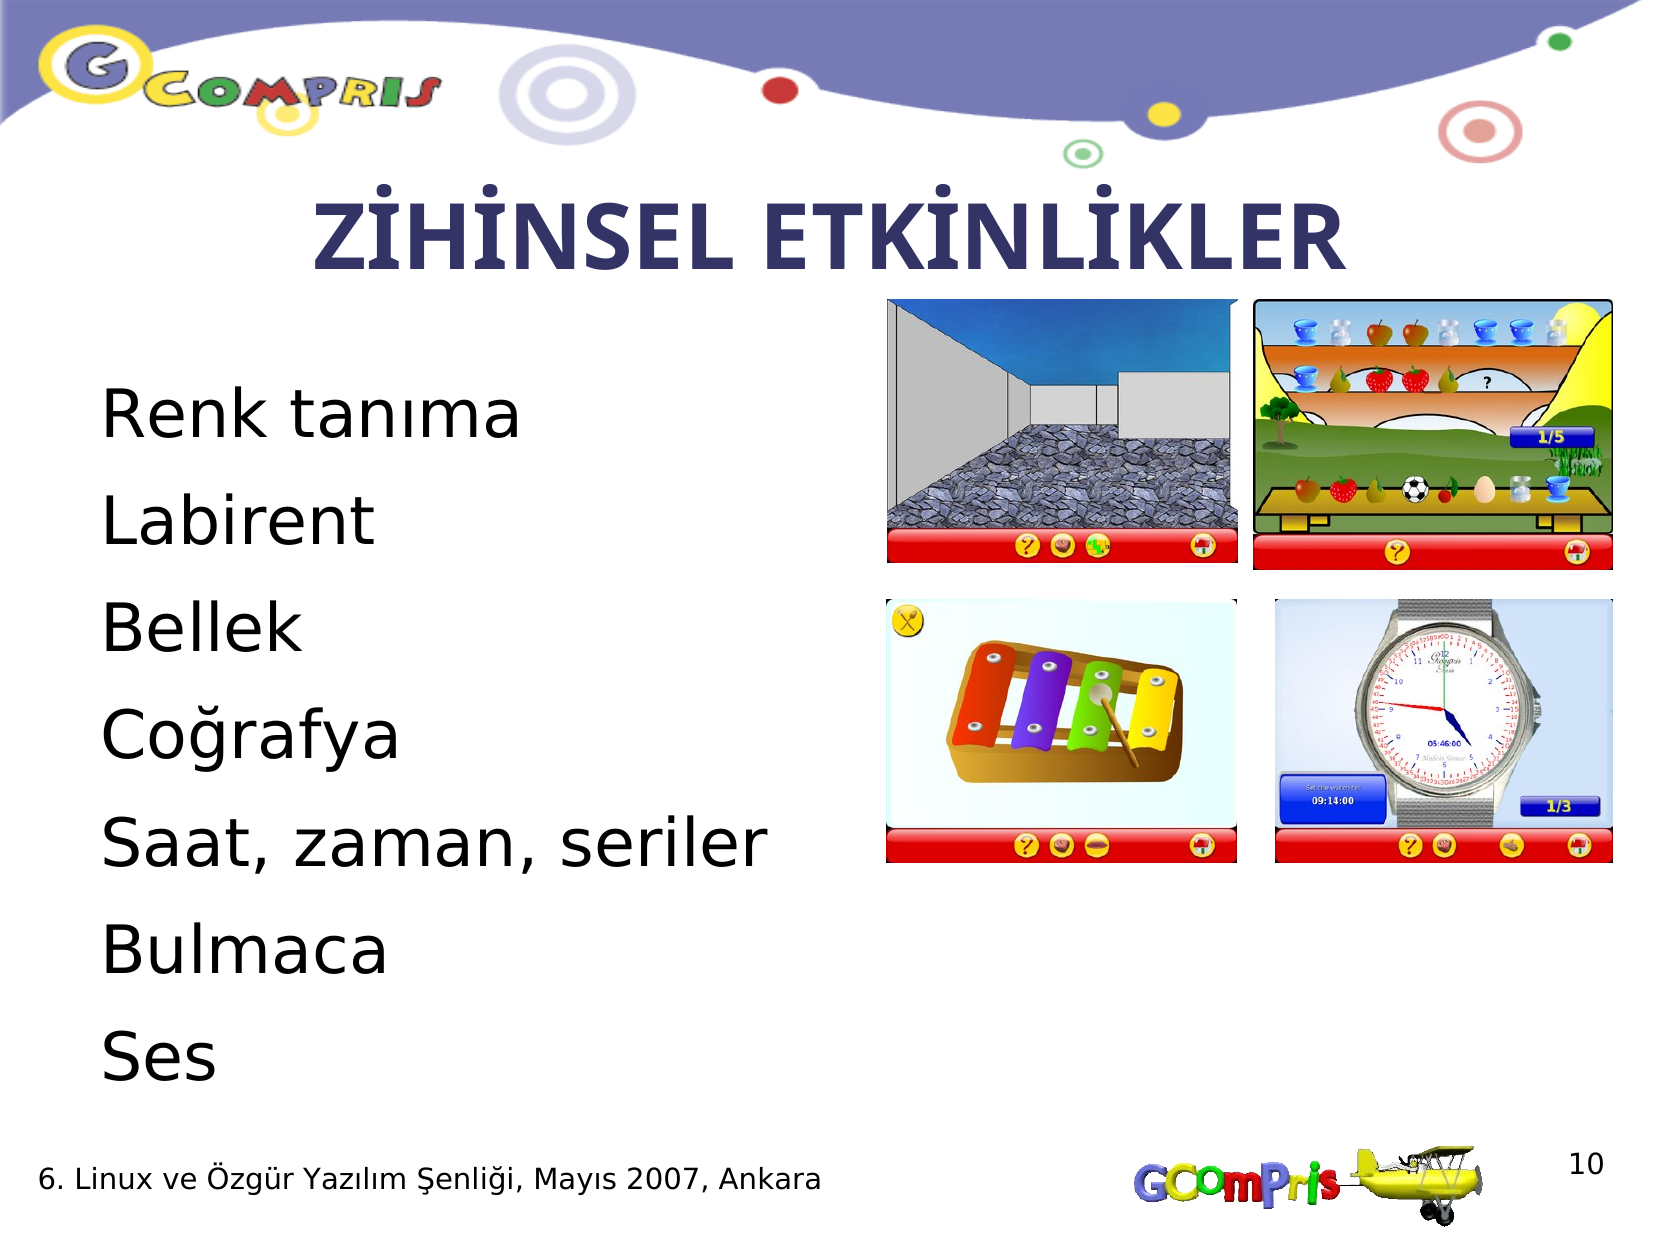

# ZİHİNSEL ETKİNLİKLER
Renk tanıma
Labirent
Bellek
Coğrafya
Saat, zaman, seriler
Bulmaca
Ses